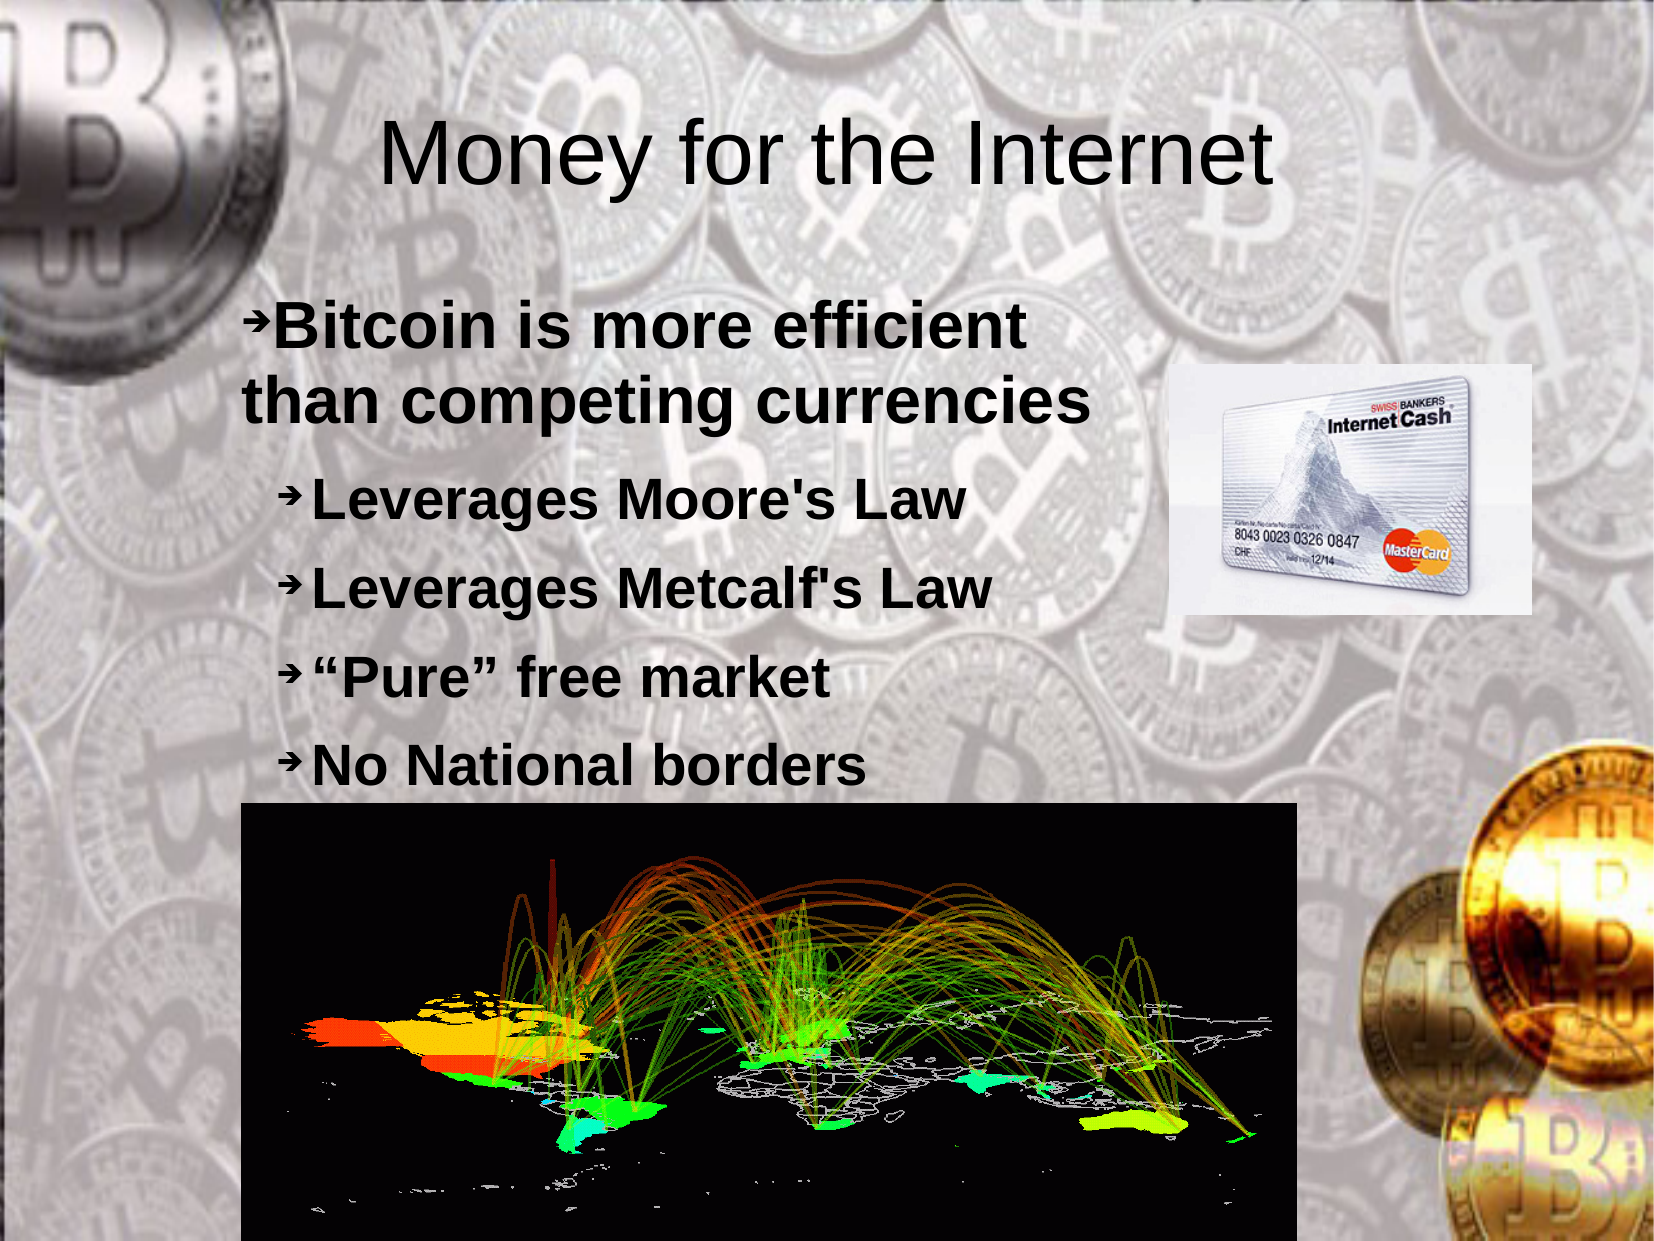

# Money for the Internet
Bitcoin is more efficient than competing currencies
Leverages Moore's Law
Leverages Metcalf's Law
“Pure” free market
No National borders